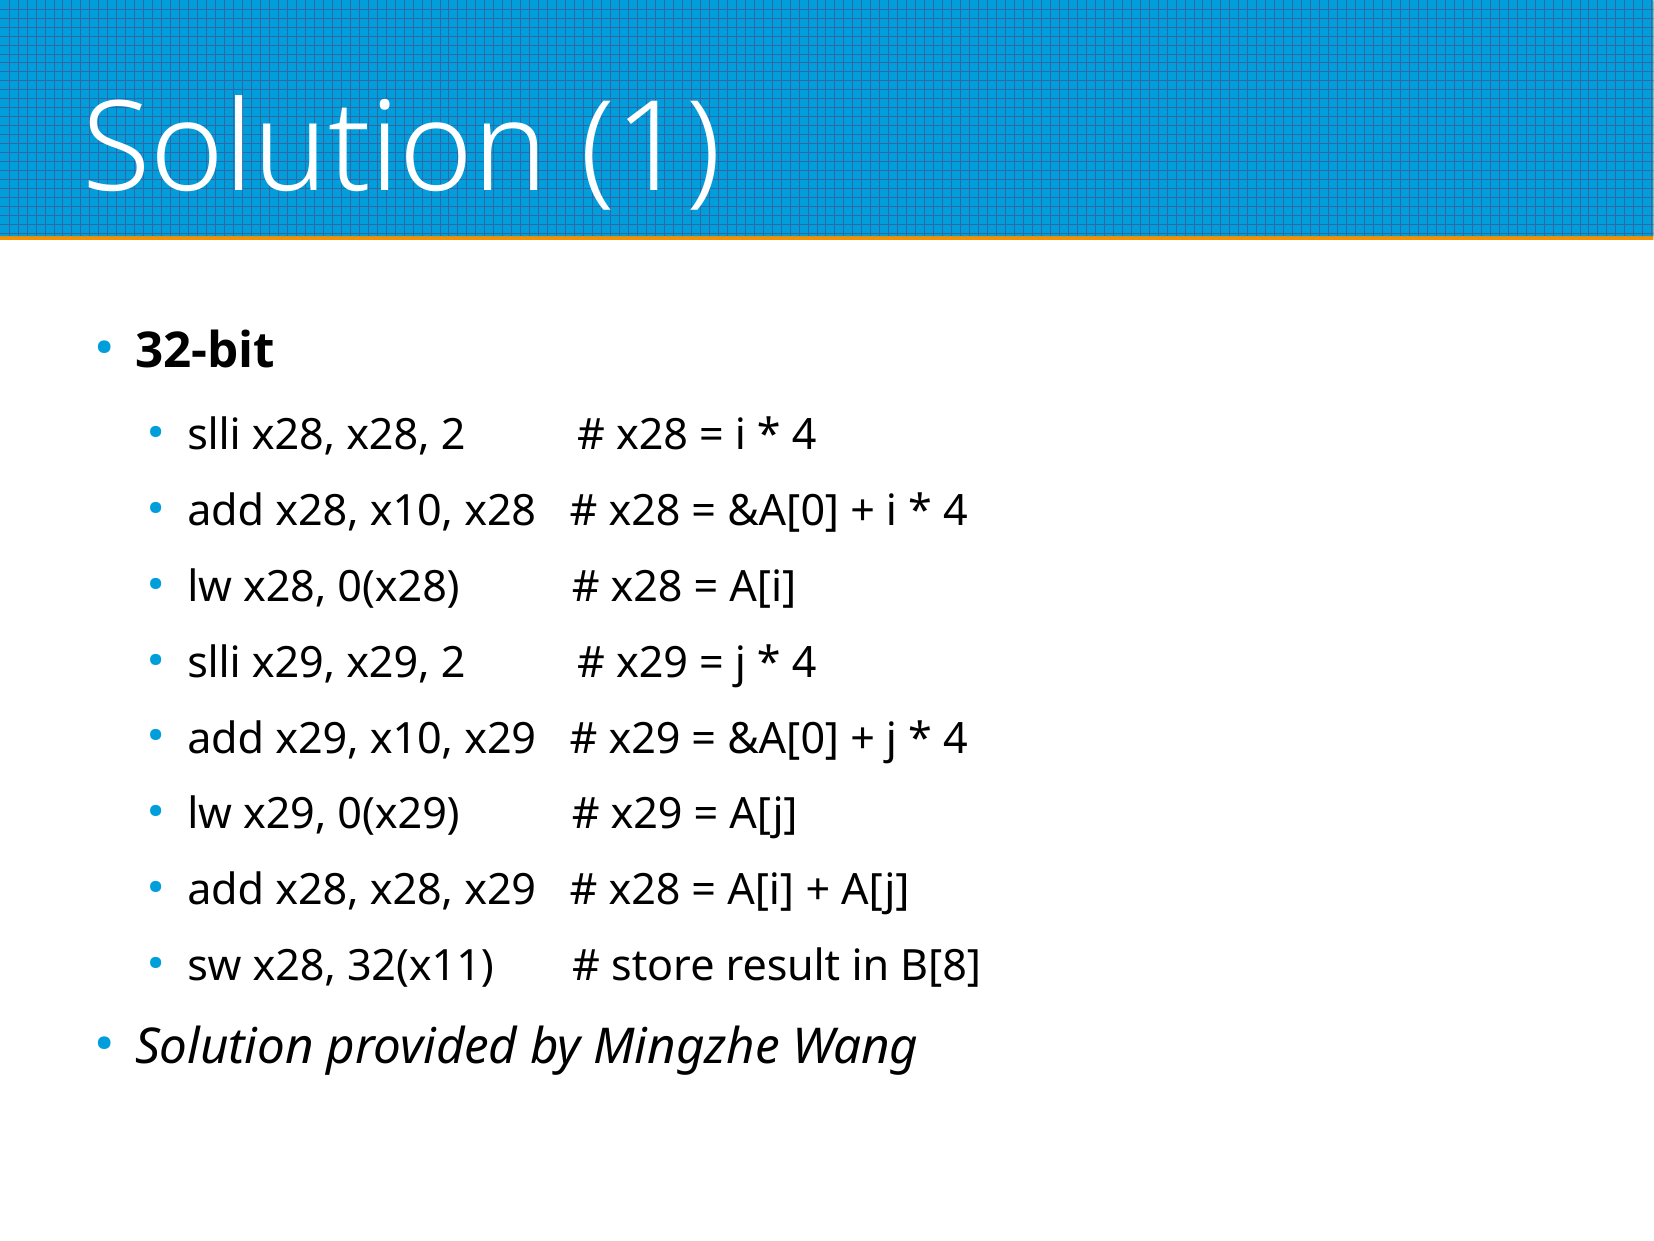

# Solution (1)
32-bit
slli x28, x28, 2 # x28 = i * 4
add x28, x10, x28 # x28 = &A[0] + i * 4
lw x28, 0(x28) # x28 = A[i]
slli x29, x29, 2 # x29 = j * 4
add x29, x10, x29 # x29 = &A[0] + j * 4
lw x29, 0(x29) # x29 = A[j]
add x28, x28, x29 # x28 = A[i] + A[j]
sw x28, 32(x11) # store result in B[8]
Solution provided by Mingzhe Wang